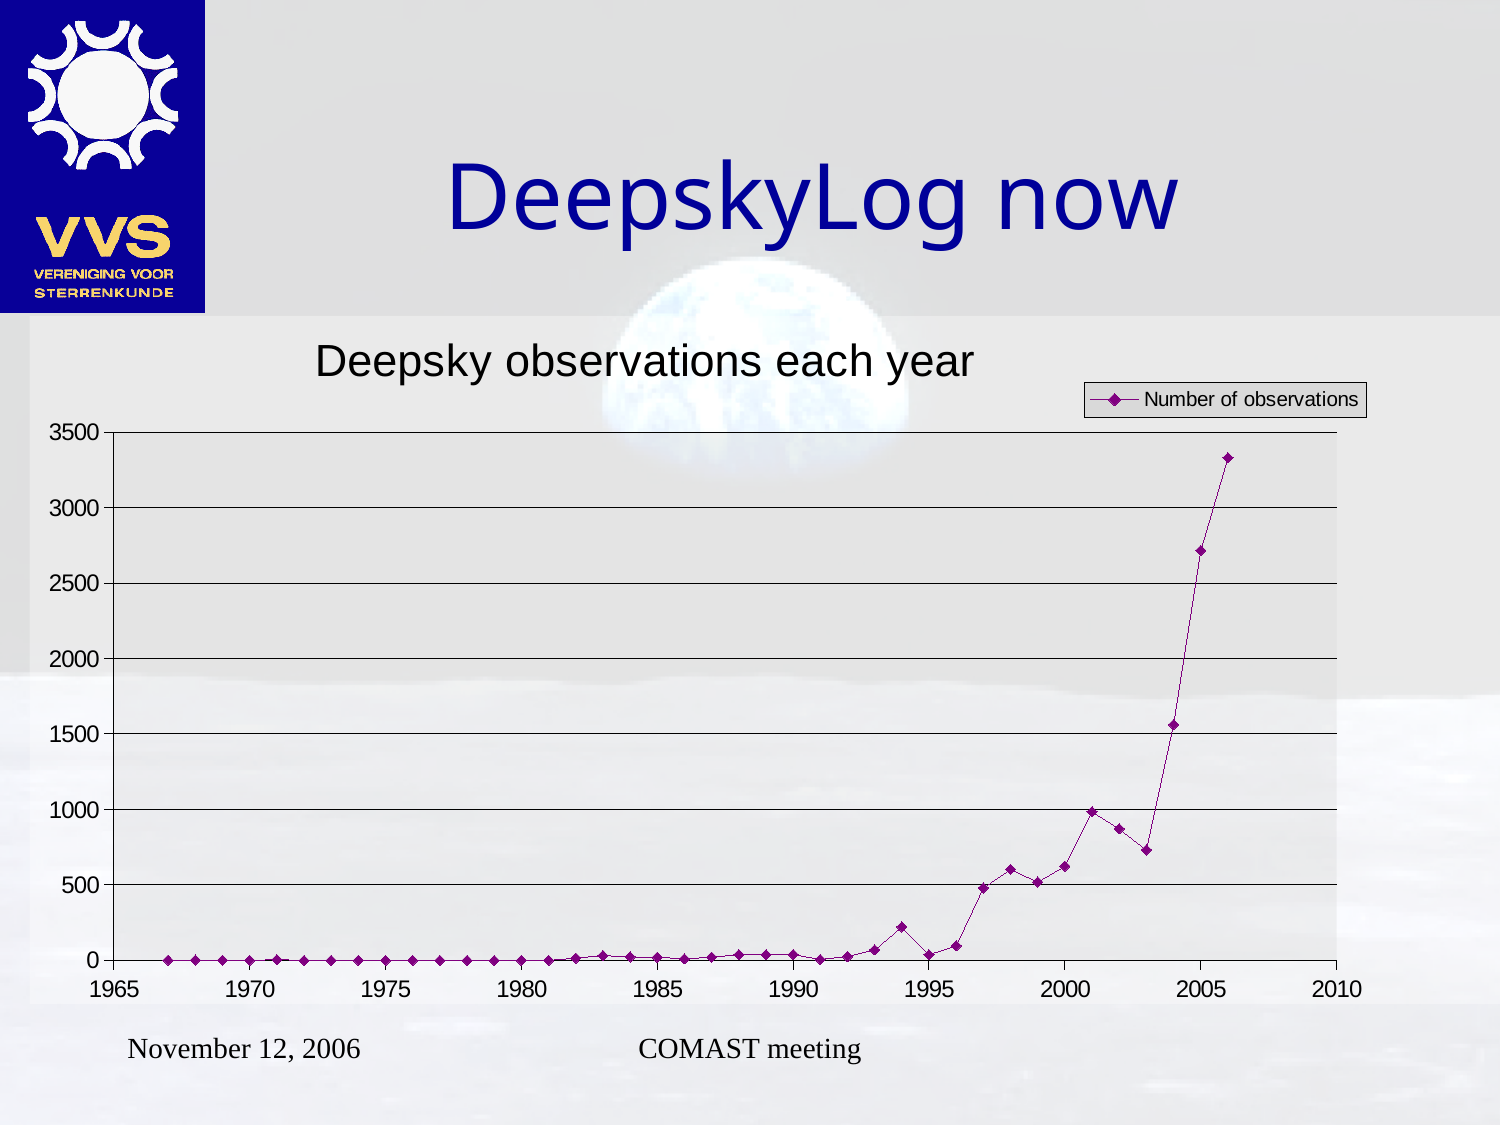

# DeepskyLog now
### Chart: Deepsky observations each year
| Category | Number of observations |
|---|---|November 12, 2006
COMAST meeting